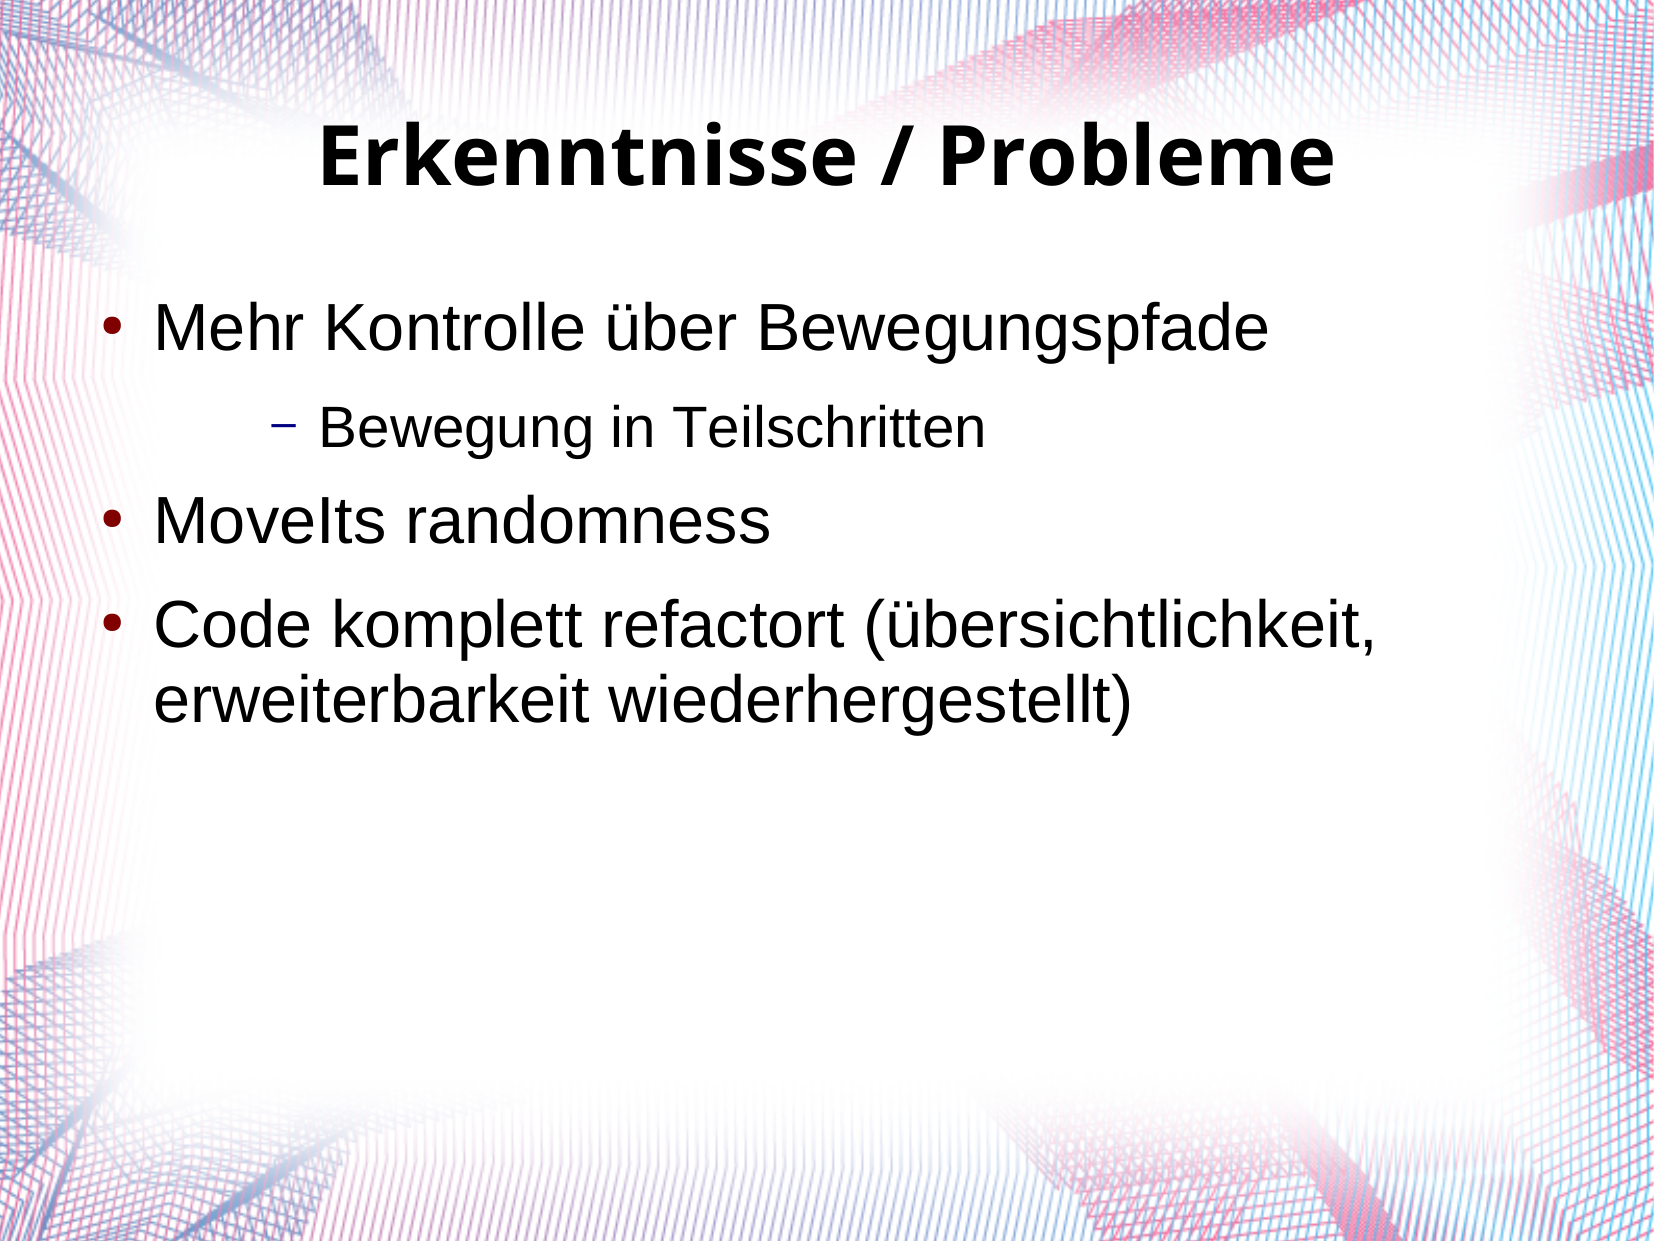

# Erkenntnisse / Probleme
Mehr Kontrolle über Bewegungspfade
Bewegung in Teilschritten
MoveIts randomness
Code komplett refactort (übersichtlichkeit, erweiterbarkeit wiederhergestellt)